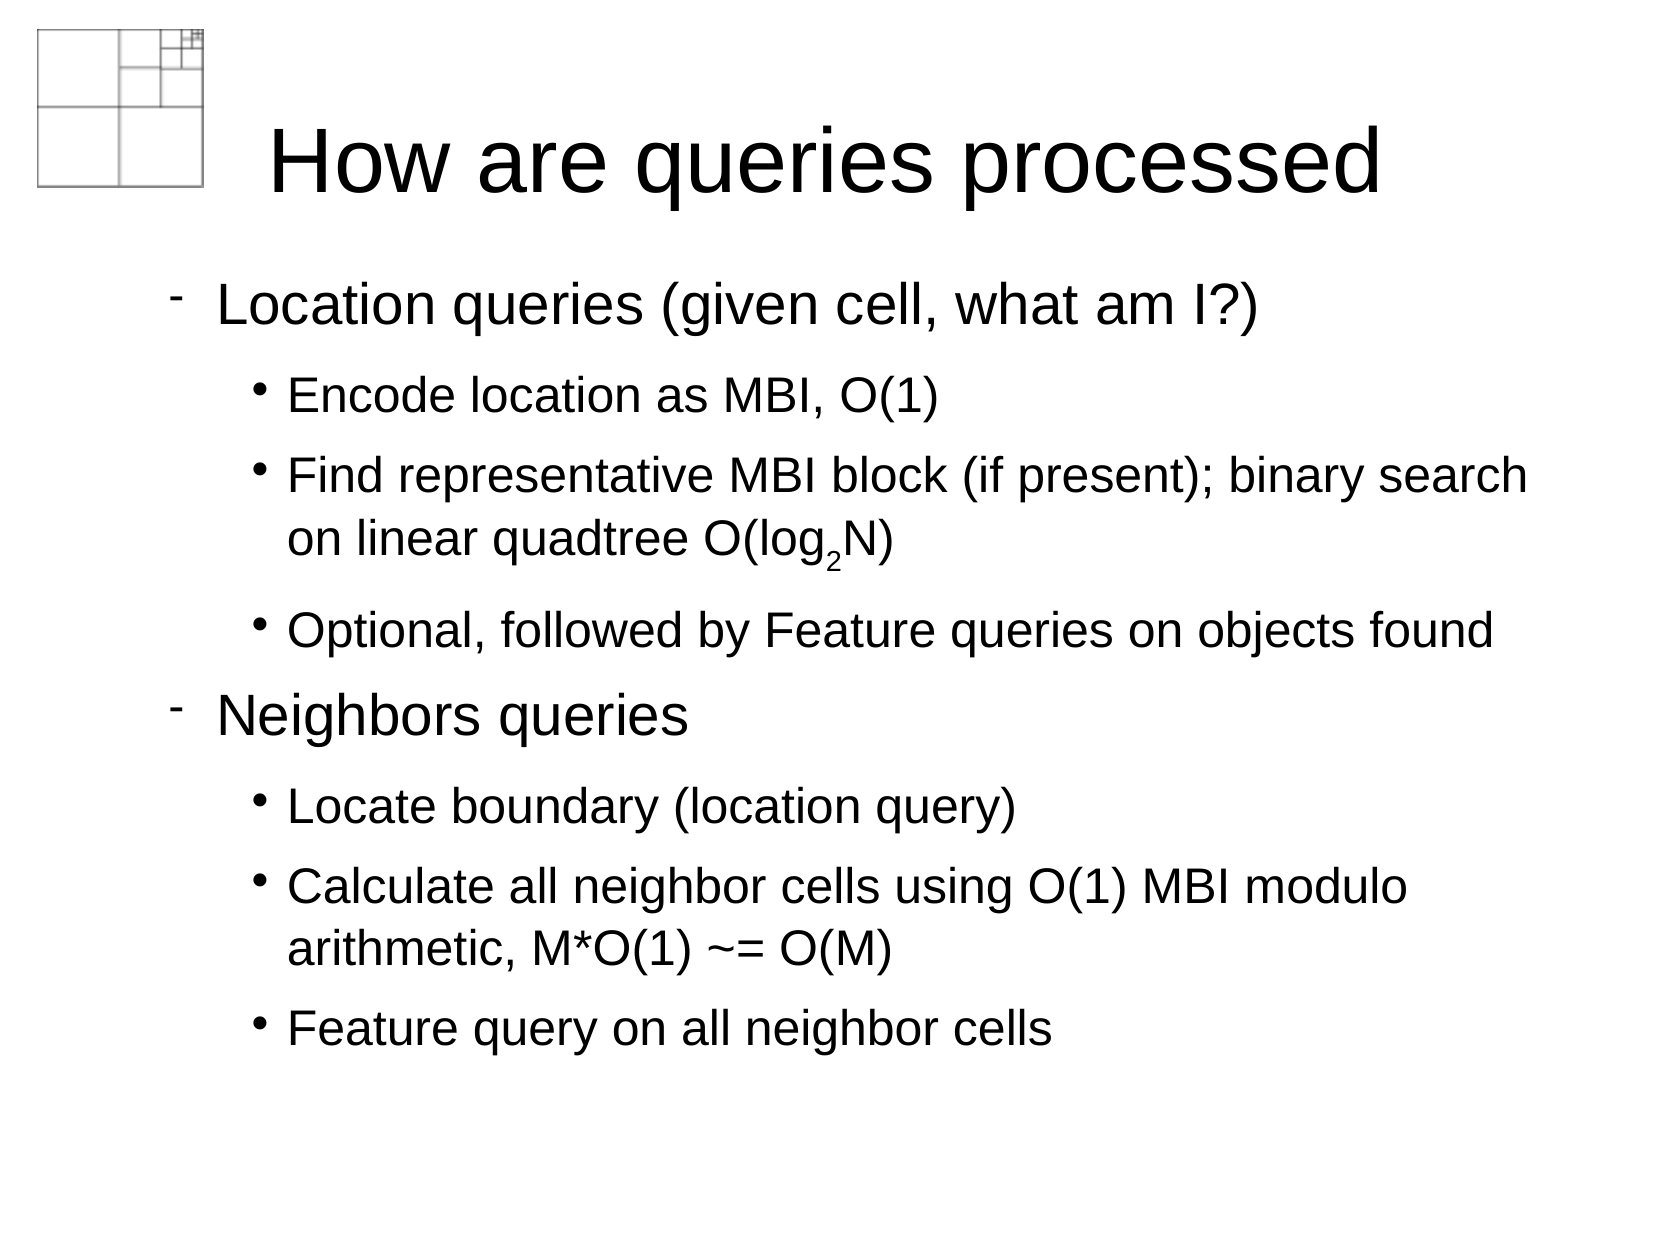

# How are queries processed
Location queries (given cell, what am I?)‏
Encode location as MBI, O(1)‏
Find representative MBI block (if present); binary search on linear quadtree O(log2N)‏
Optional, followed by Feature queries on objects found
Neighbors queries
Locate boundary (location query)‏
Calculate all neighbor cells using O(1) MBI modulo arithmetic, M*O(1) ~= O(M)‏
Feature query on all neighbor cells